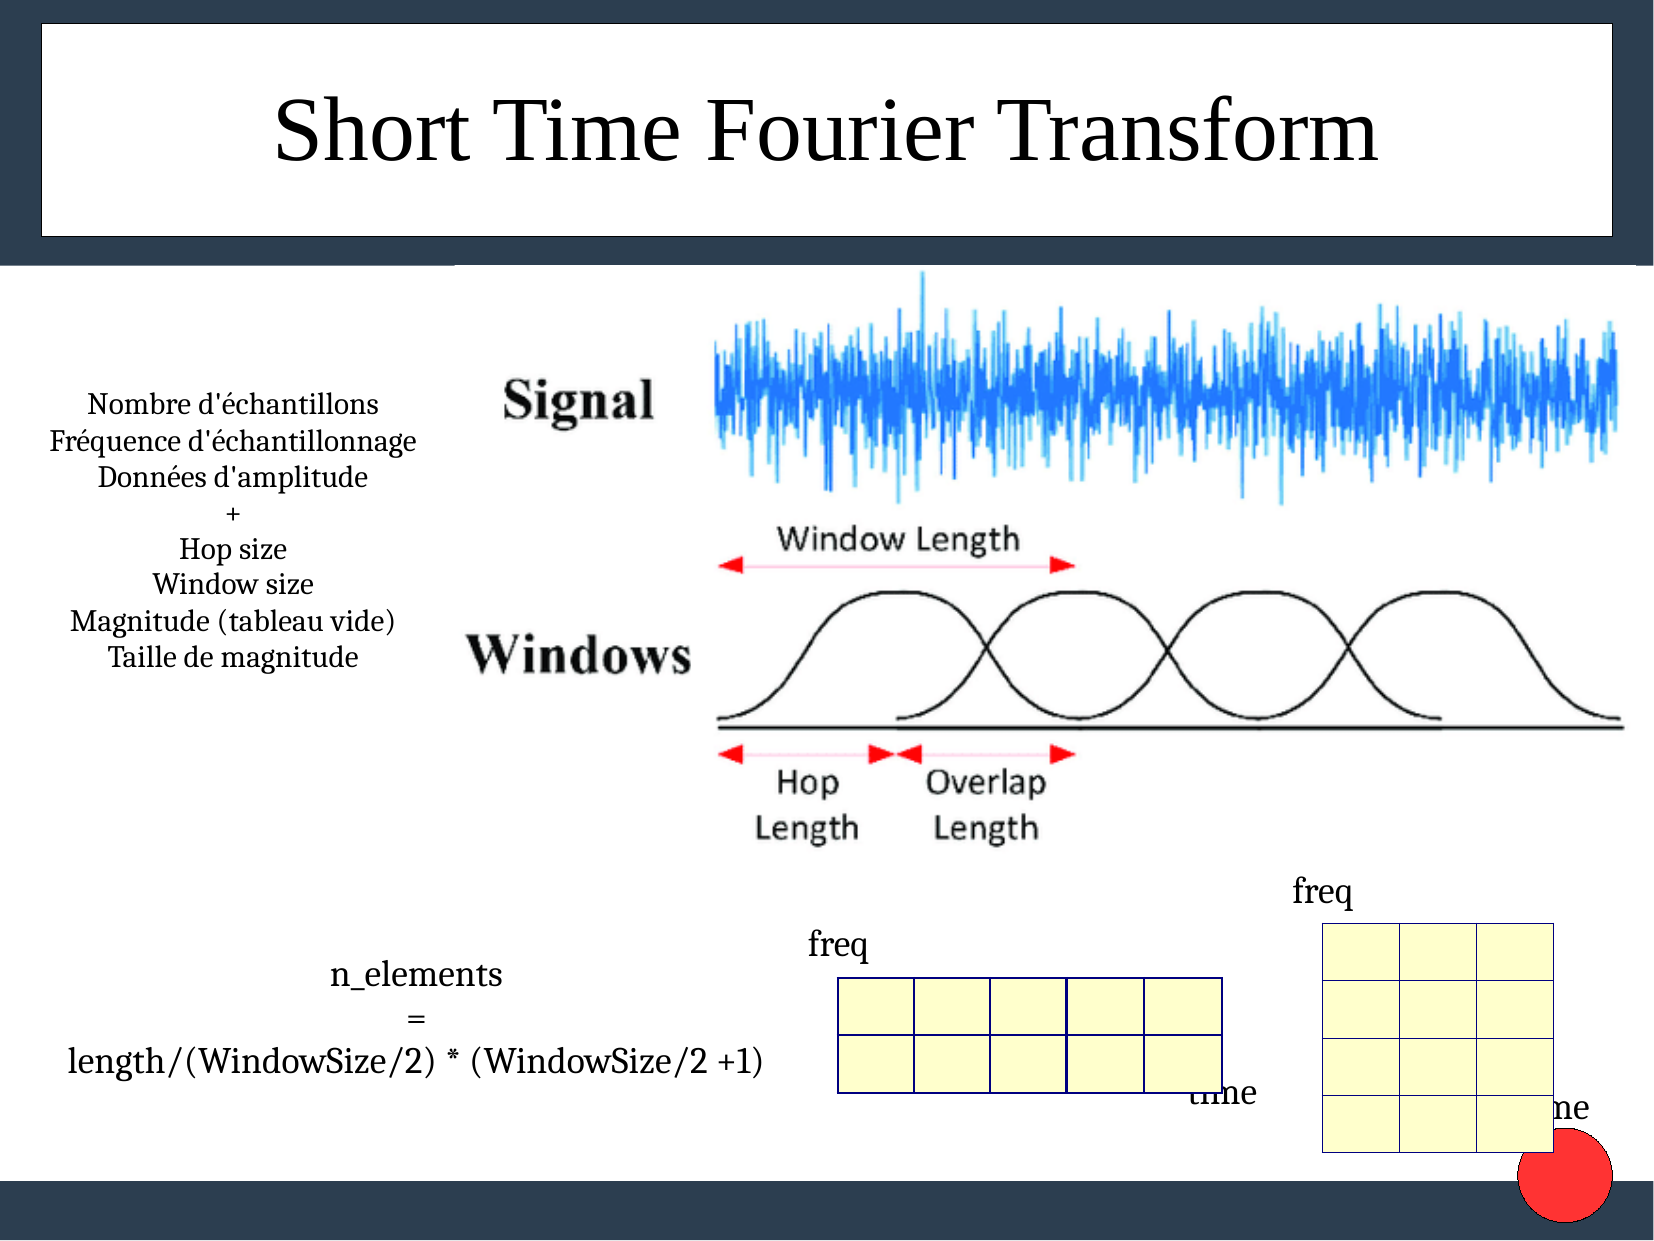

Short Time Fourier Transform
Nombre d'échantillons
Fréquence d'échantillonnage
Données d'amplitude
+
Hop size
Window size
Magnitude (tableau vide)
Taille de magnitude
freq
freq
| | | |
| --- | --- | --- |
| | | |
| | | |
| | | |
n_elements
=
length/(WindowSize/2) * (WindowSize/2 +1)
| | | | | |
| --- | --- | --- | --- | --- |
| | | | | |
time
time